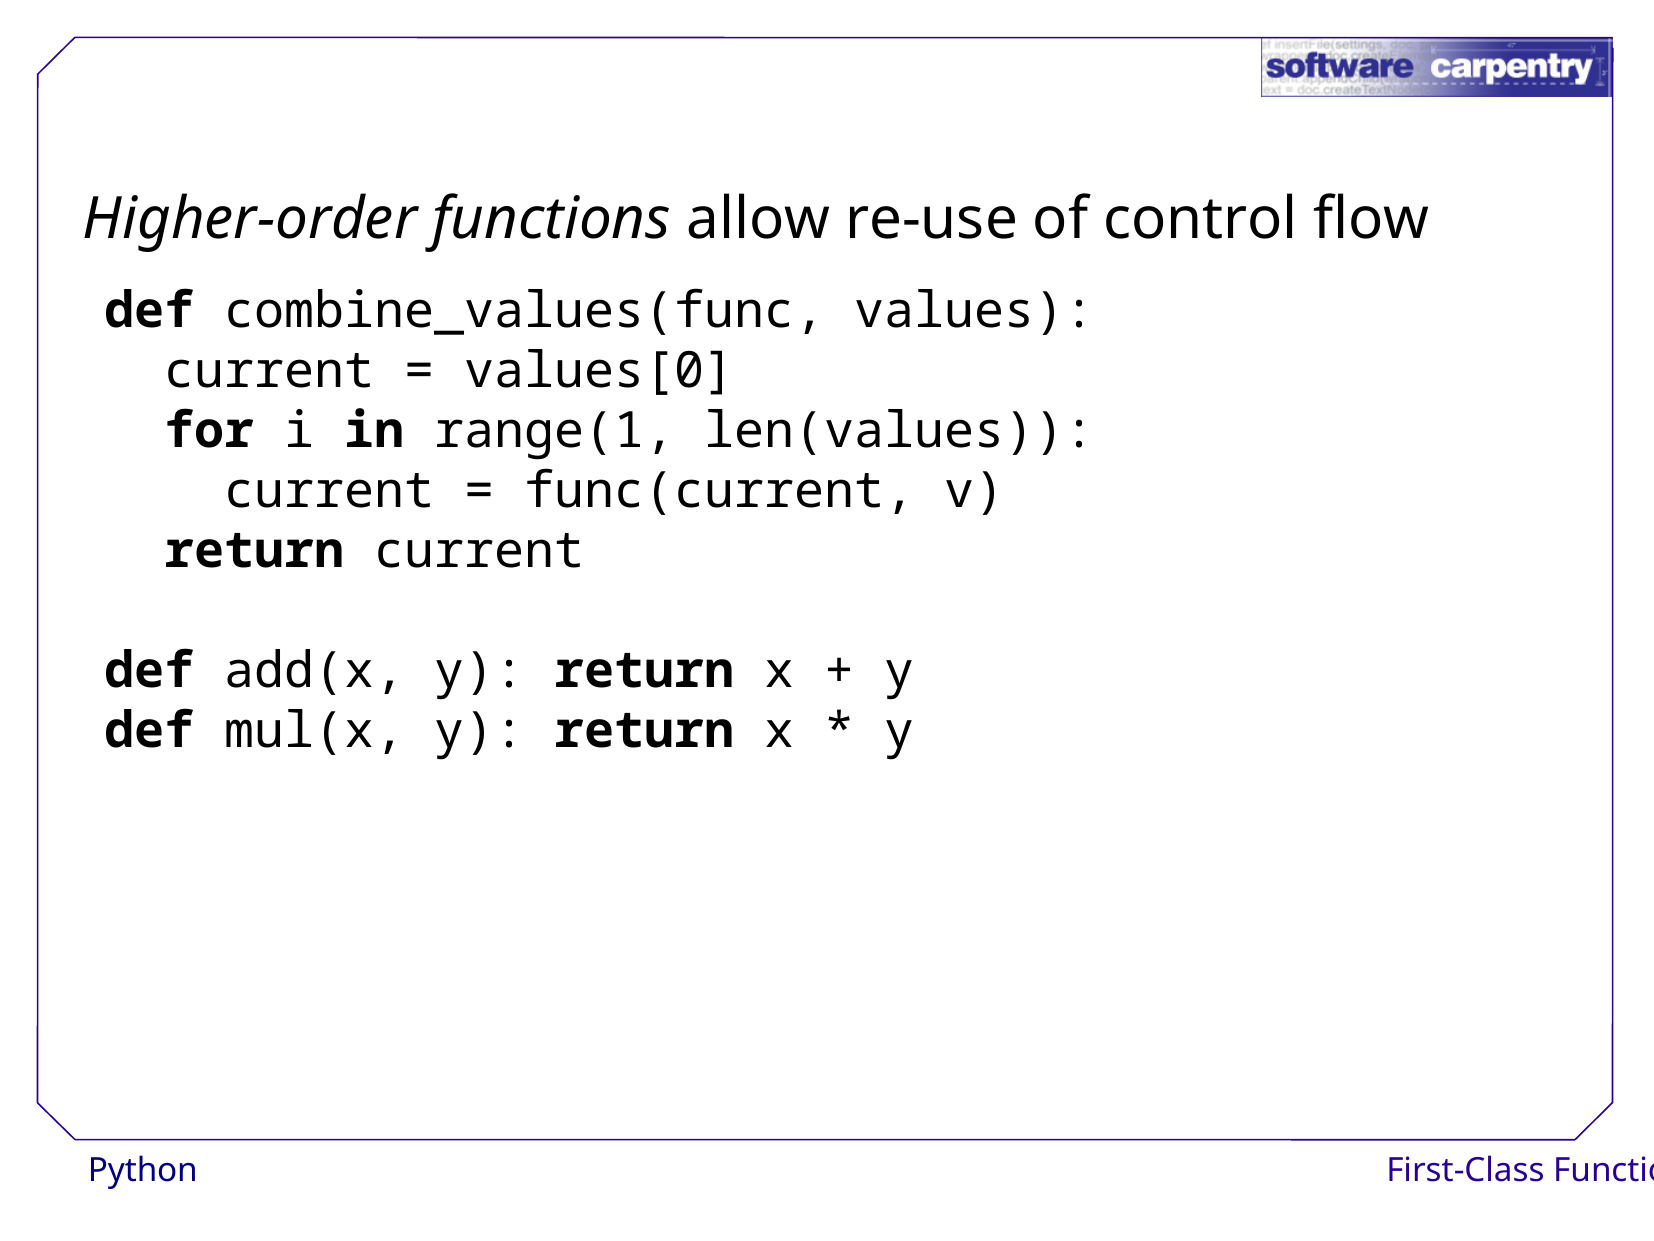

Higher-order functions allow re-use of control flow
def combine_values(func, values):
 current = values[0]
 for i in range(1, len(values)):
 current = func(current, v)
 return current
def add(x, y): return x + y
def mul(x, y): return x * y